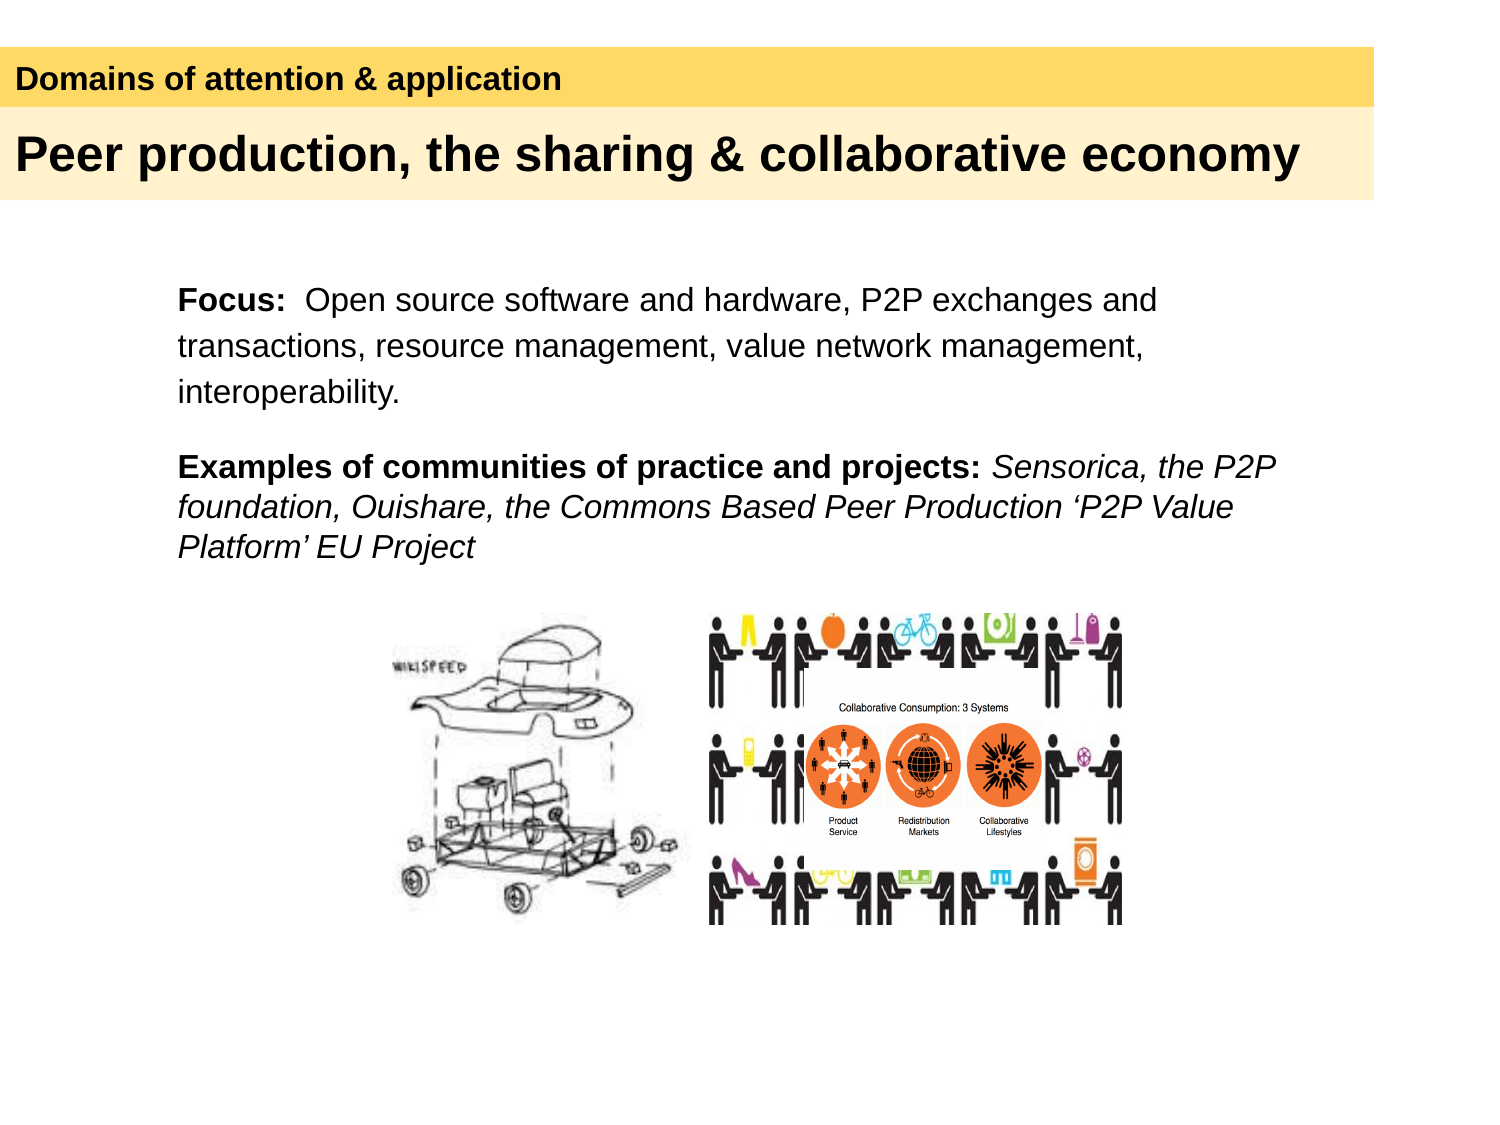

Domains of attention & application
Peer production, the sharing & collaborative economy
Focus: Open source software and hardware, P2P exchanges and transactions, resource management, value network management, interoperability.
Examples of communities of practice and projects: Sensorica, the P2P foundation, Ouishare, the Commons Based Peer Production ‘P2P Value Platform’ EU Project